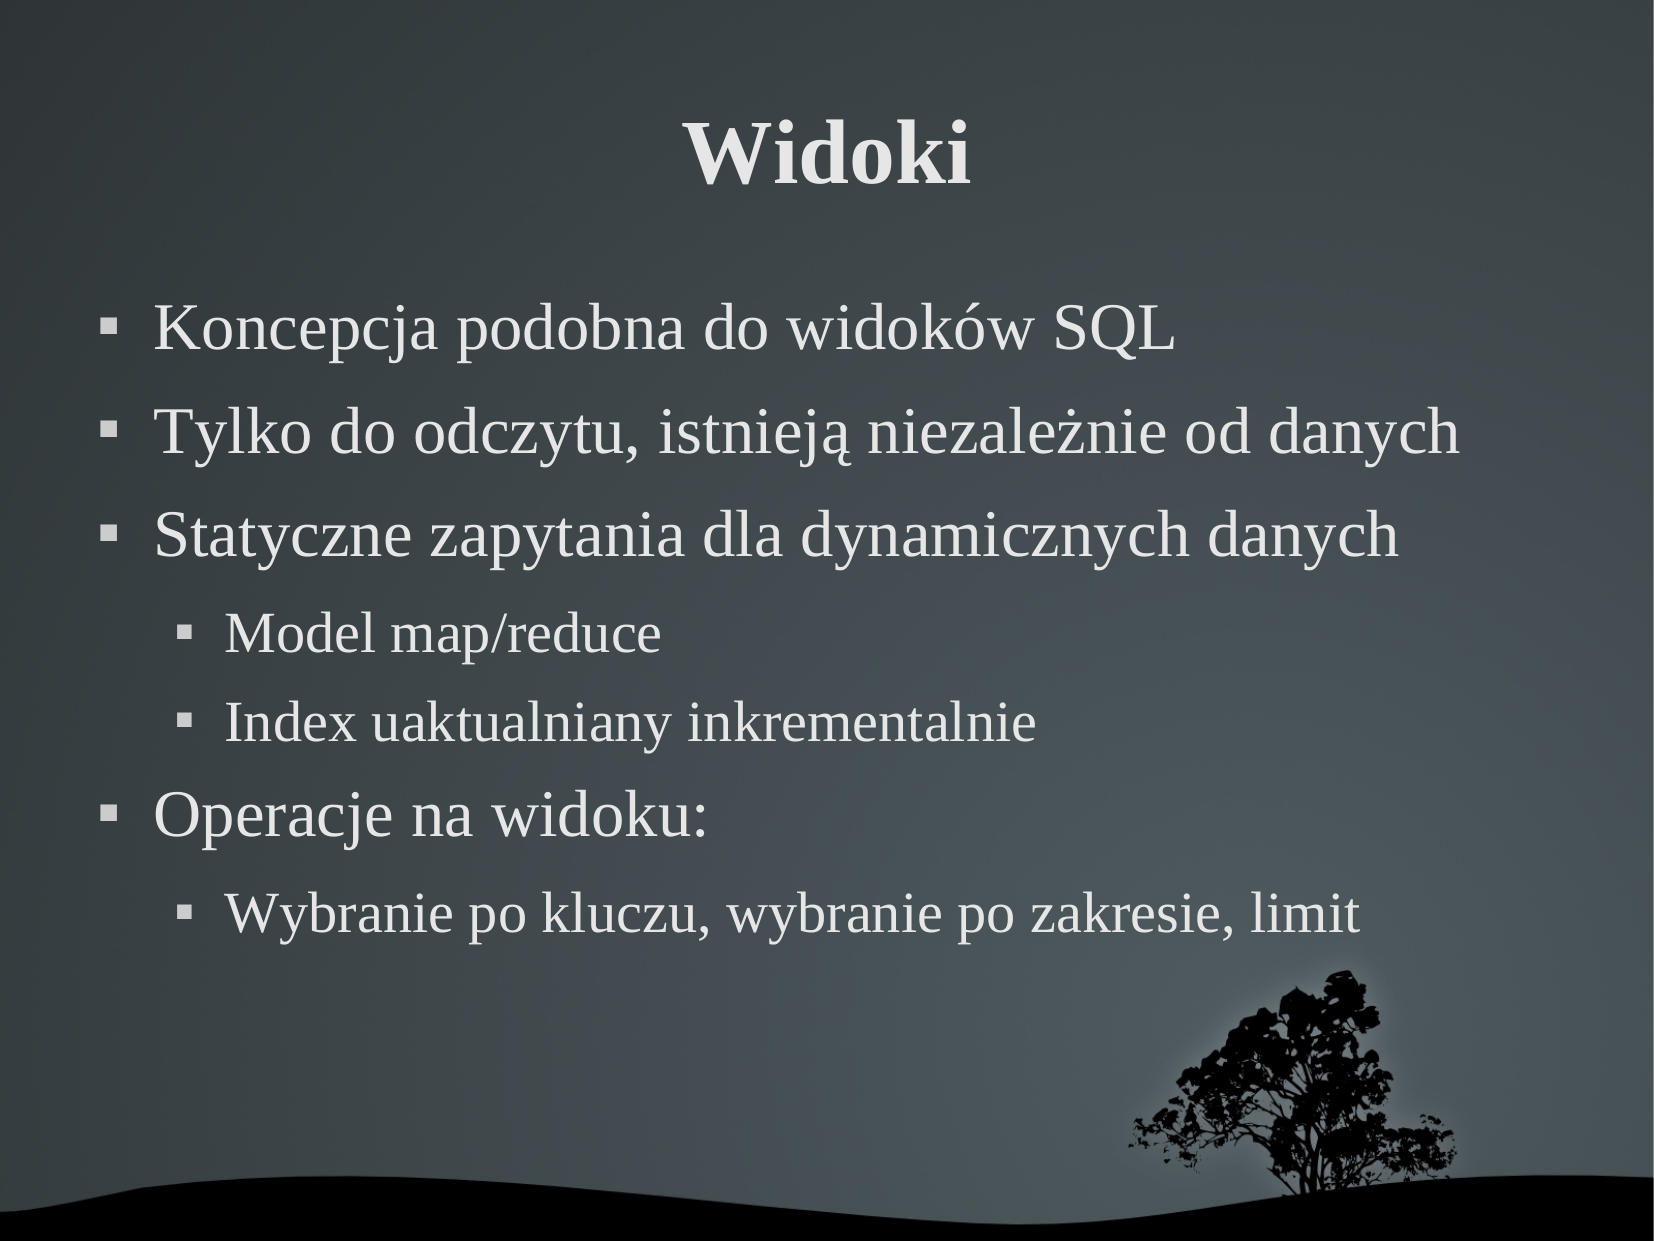

# Widoki
Koncepcja podobna do widoków SQL
Tylko do odczytu, istnieją niezależnie od danych
Statyczne zapytania dla dynamicznych danych
Model map/reduce
Index uaktualniany inkrementalnie
Operacje na widoku:
Wybranie po kluczu, wybranie po zakresie, limit